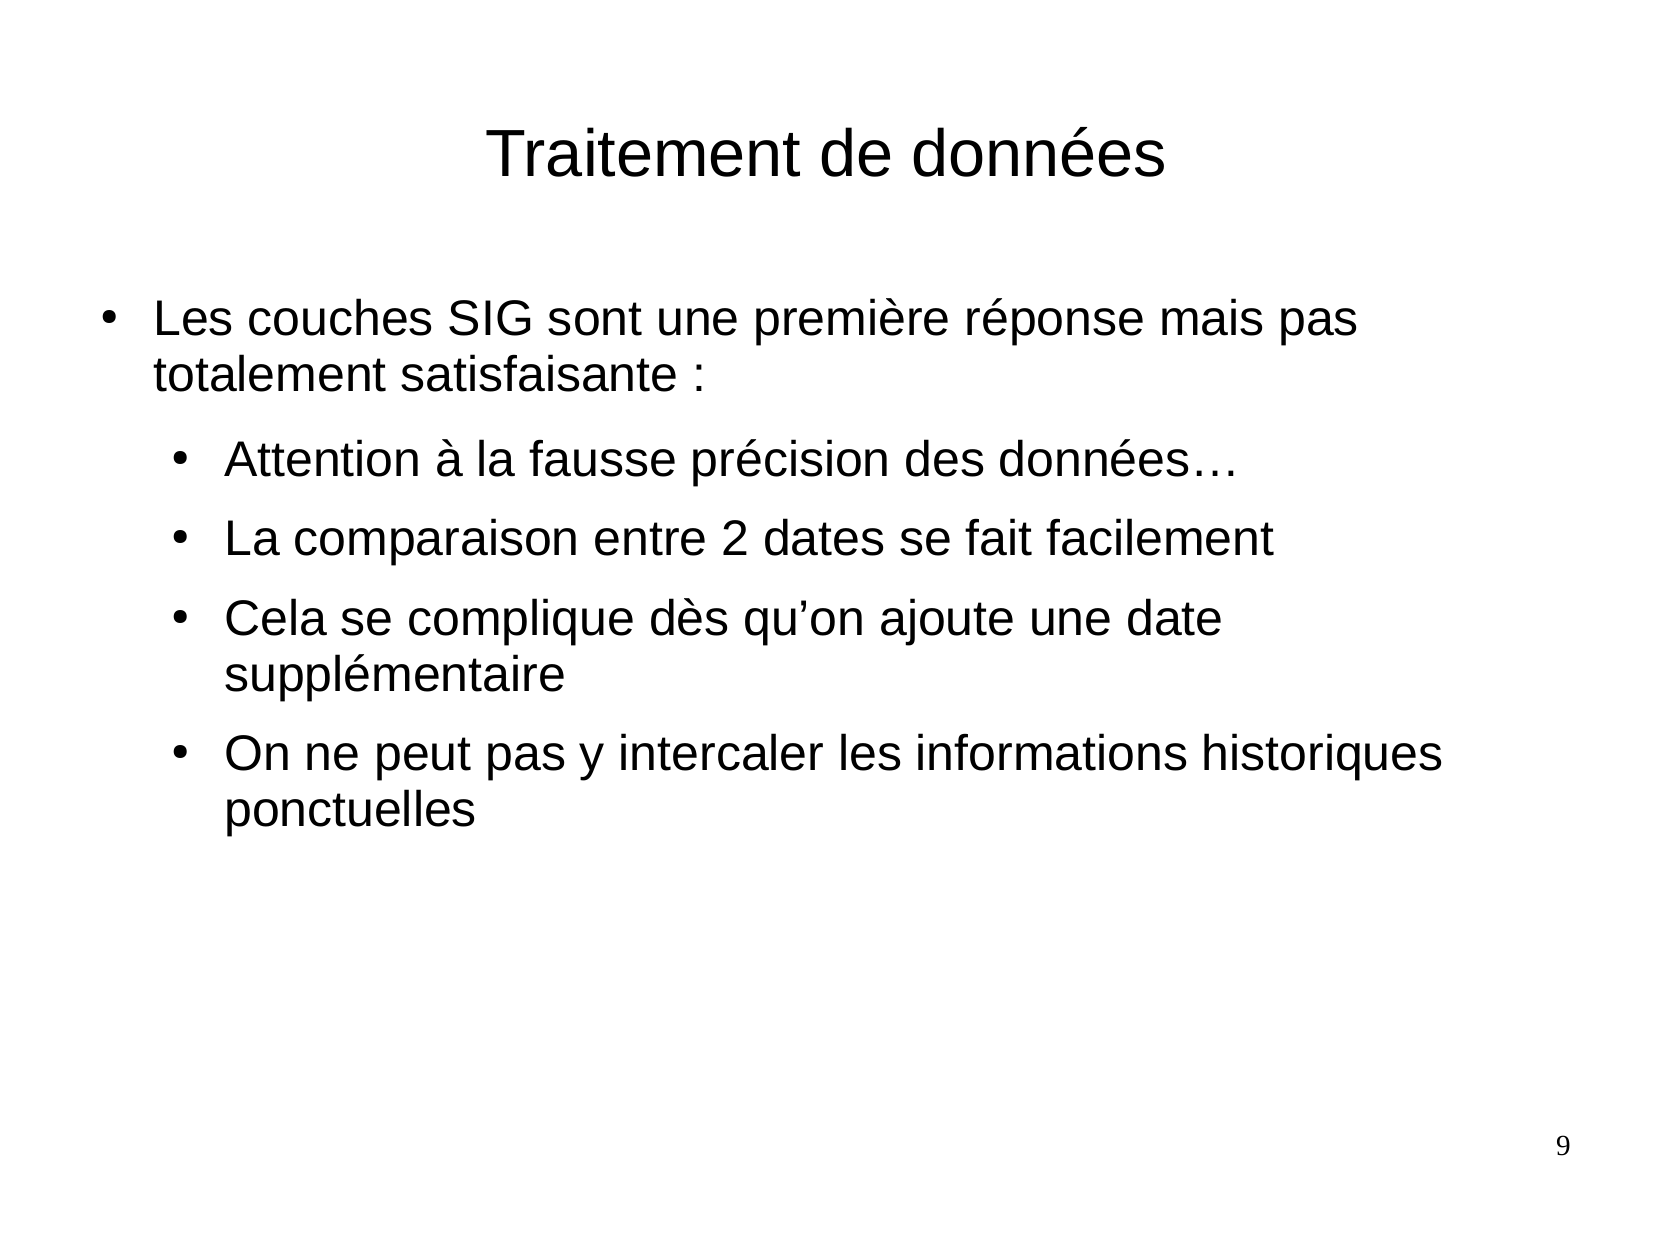

# Traitement de données
Les couches SIG sont une première réponse mais pas totalement satisfaisante :
Attention à la fausse précision des données…
La comparaison entre 2 dates se fait facilement
Cela se complique dès qu’on ajoute une date supplémentaire
On ne peut pas y intercaler les informations historiques ponctuelles
9